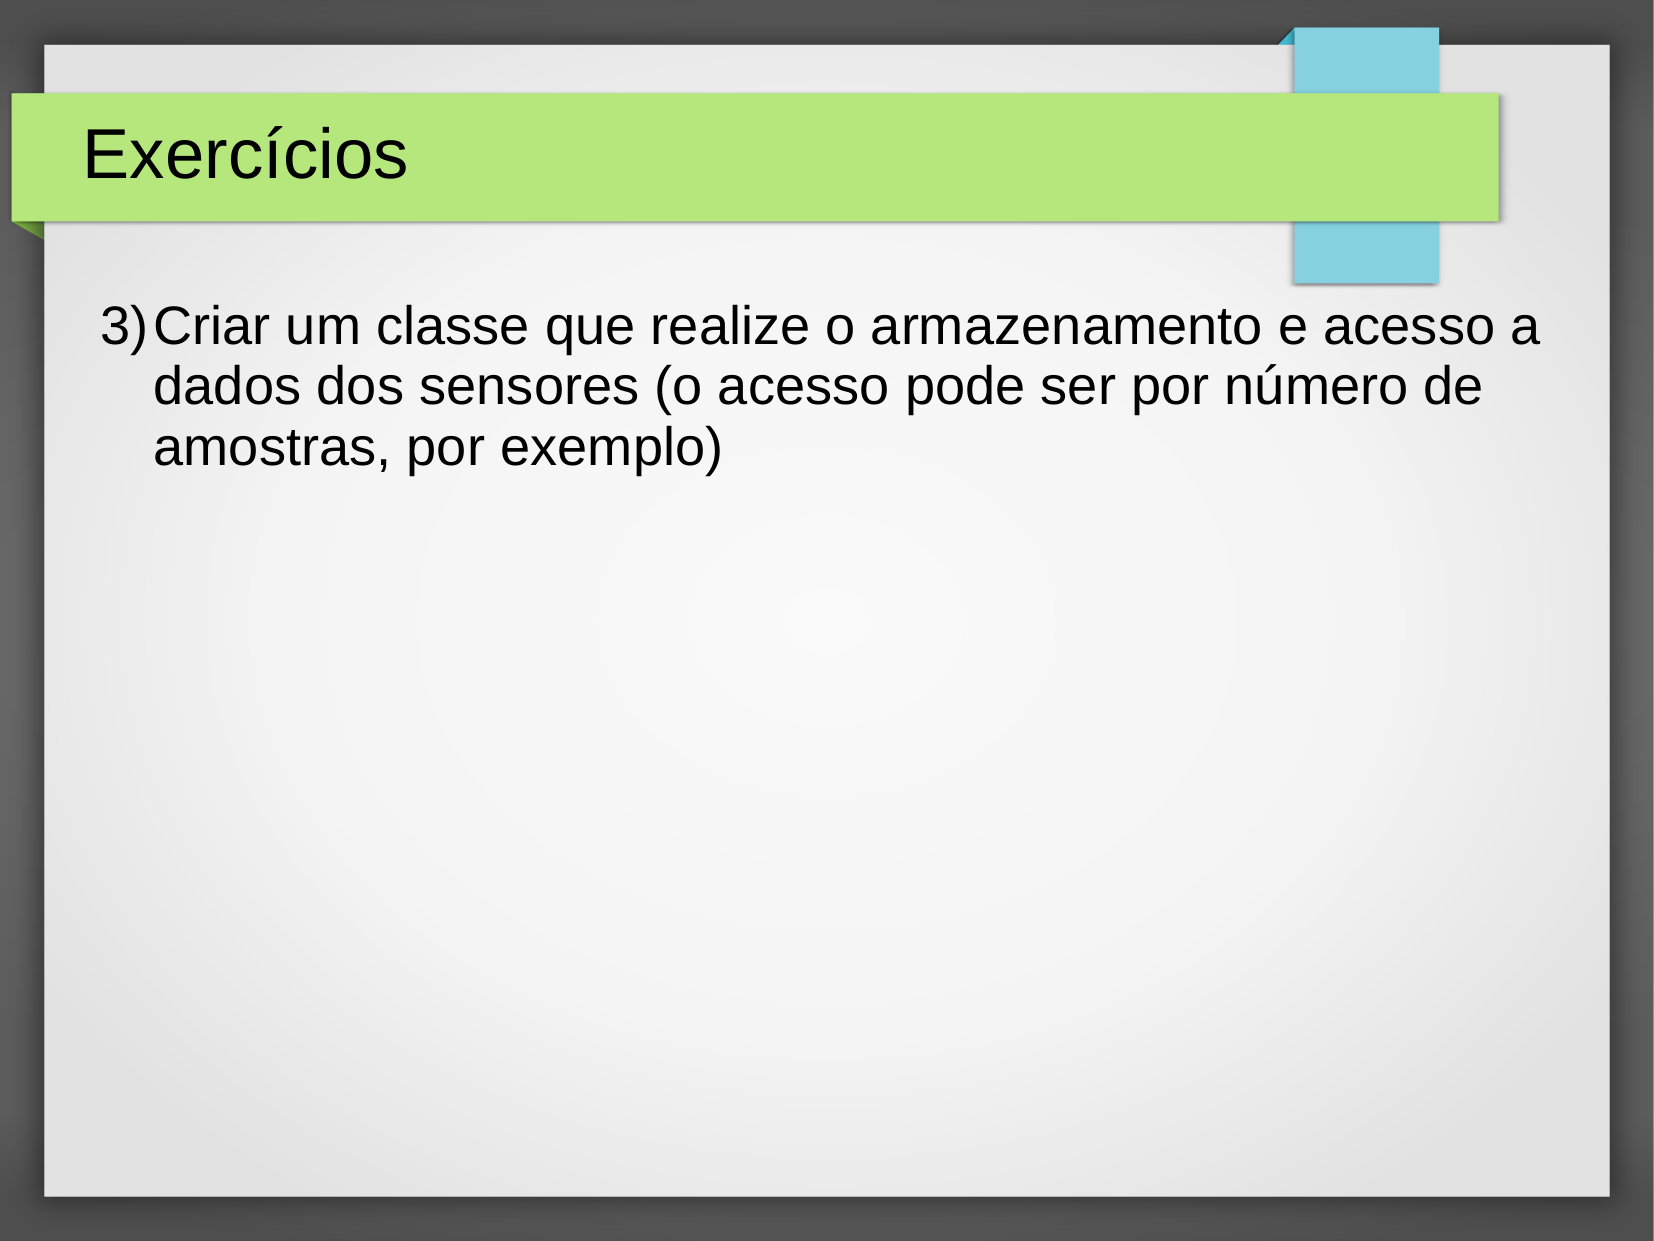

# Exercícios
Criar um classe que realize o armazenamento e acesso a dados dos sensores (o acesso pode ser por número de amostras, por exemplo)